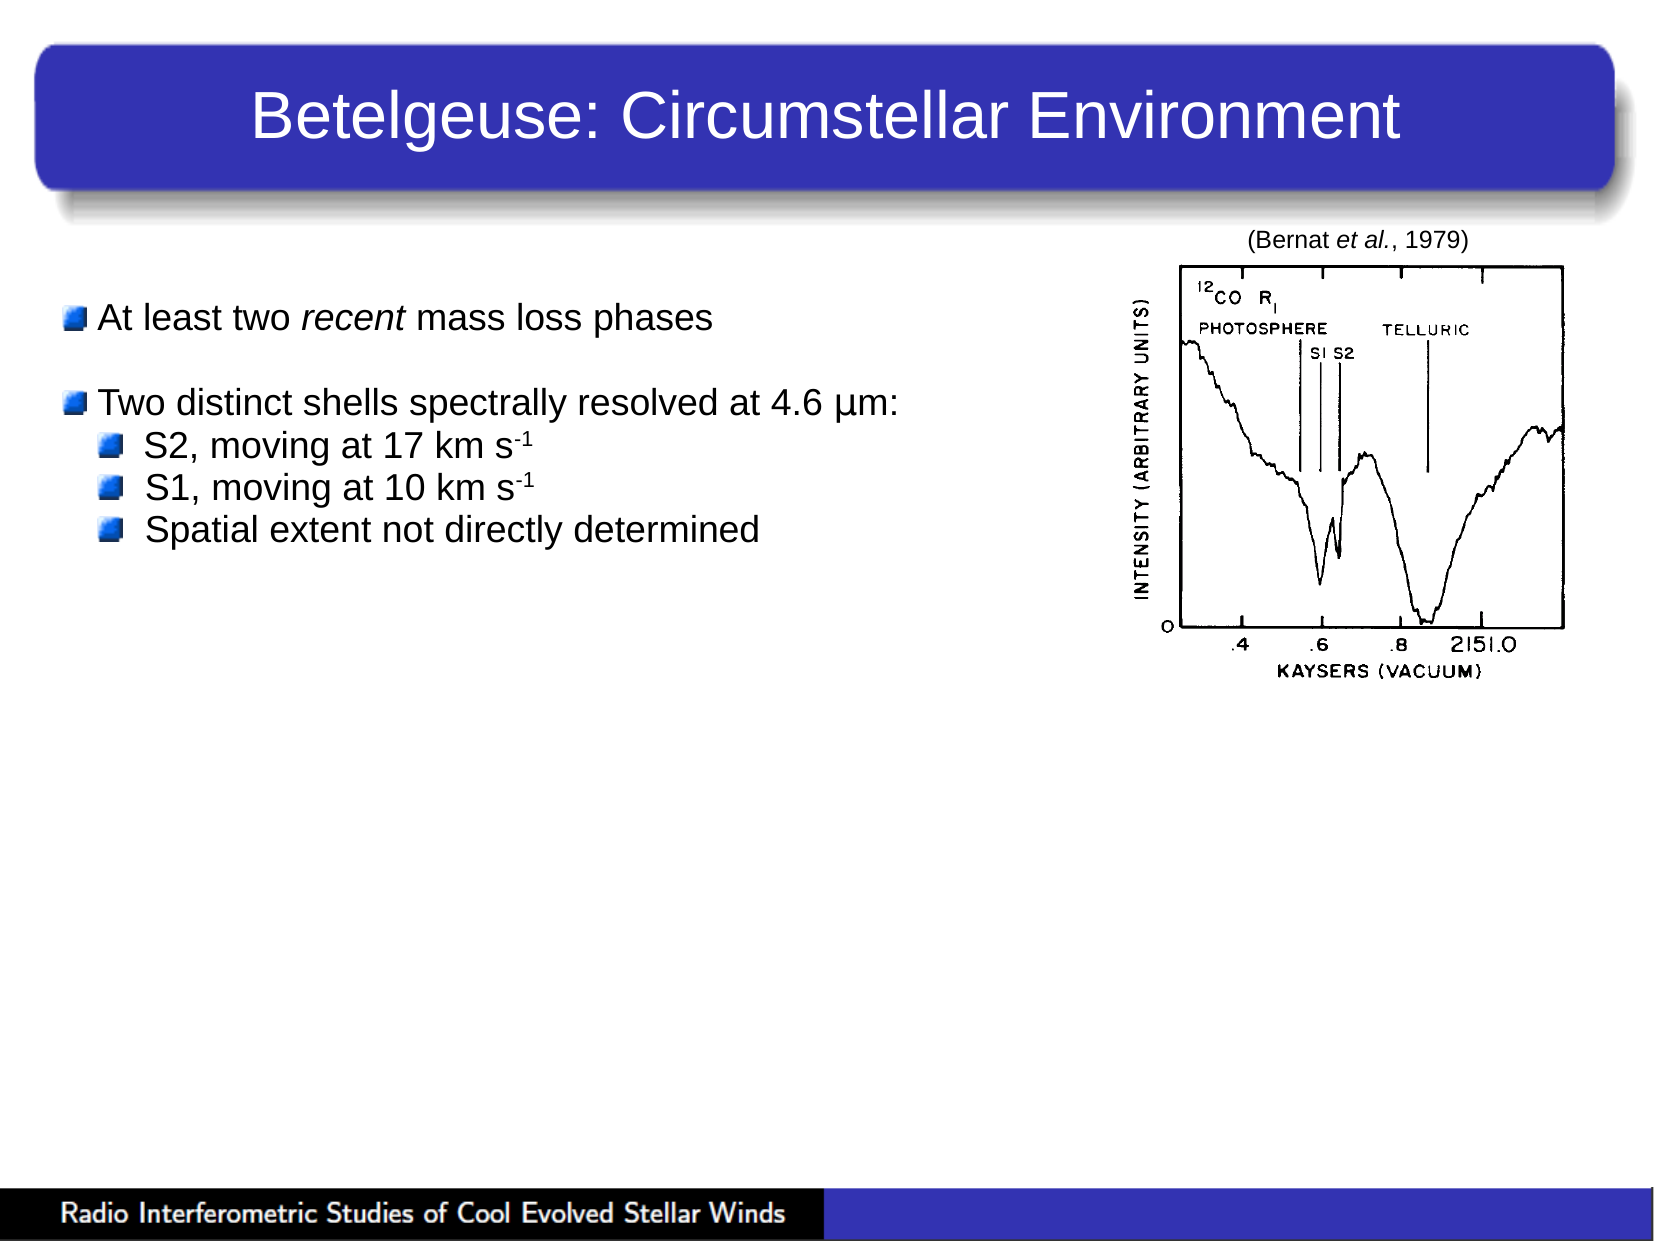

Betelgeuse: Circumstellar Environment
(Bernat et al., 1979)
 At least two recent mass loss phases
 Two distinct shells spectrally resolved at 4.6 μm:
 S2, moving at 17 km s-1
 S1, moving at 10 km s-1
 Spatial extent not directly determined